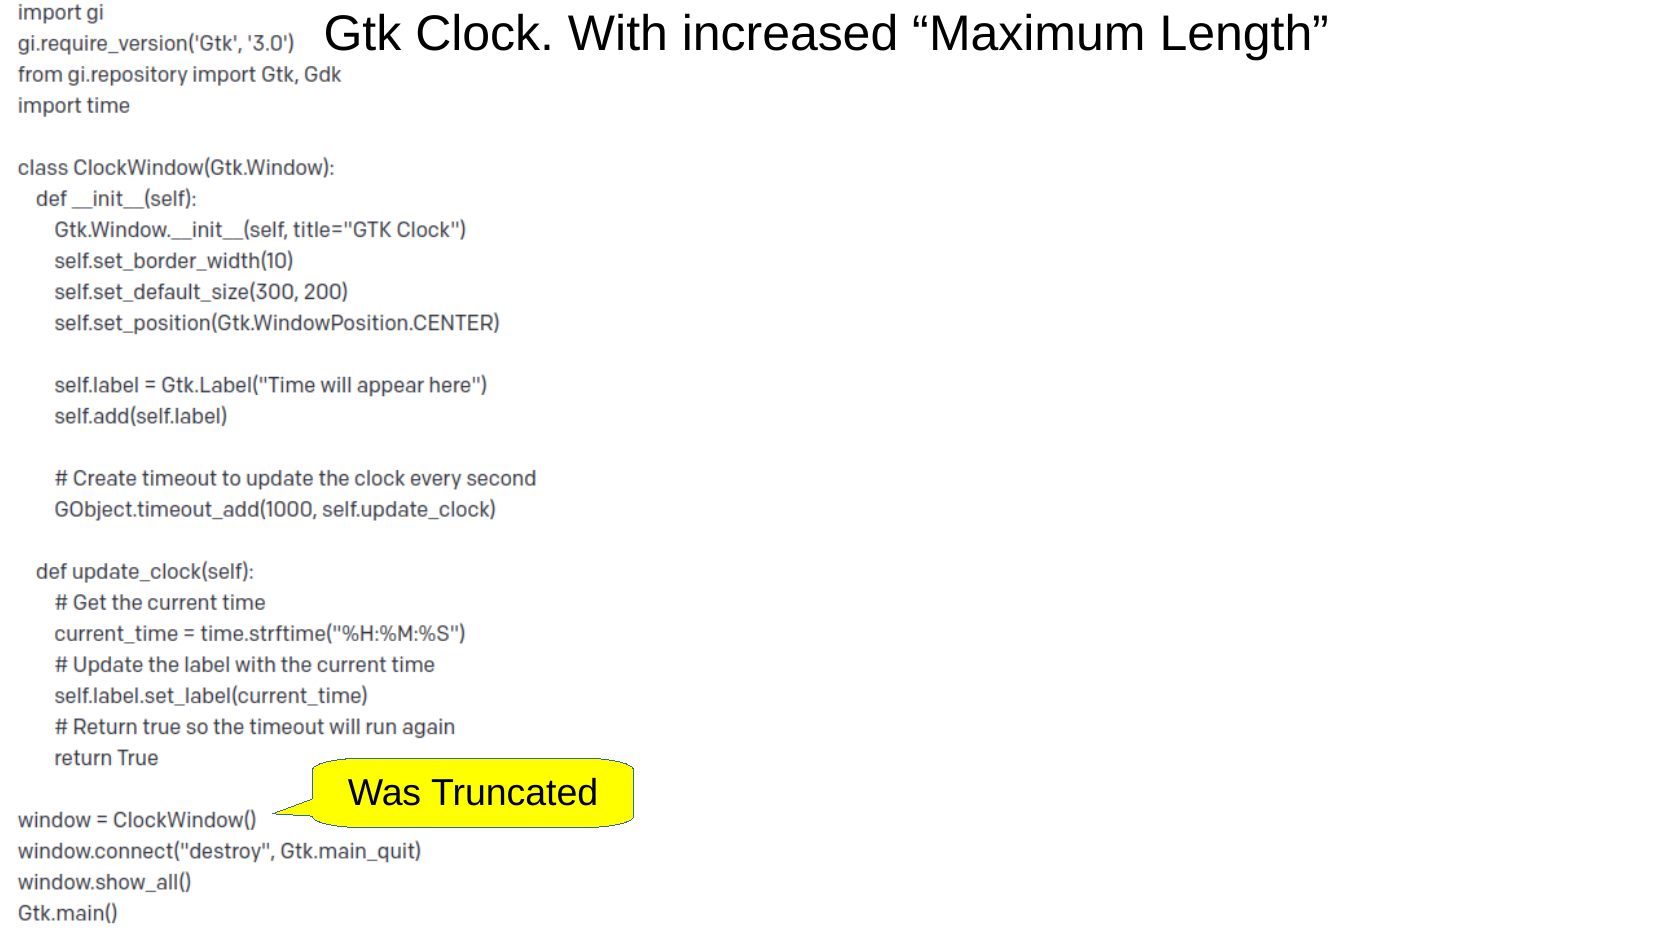

# Gtk Clock. With increased “Maximum Length”
Was Truncated